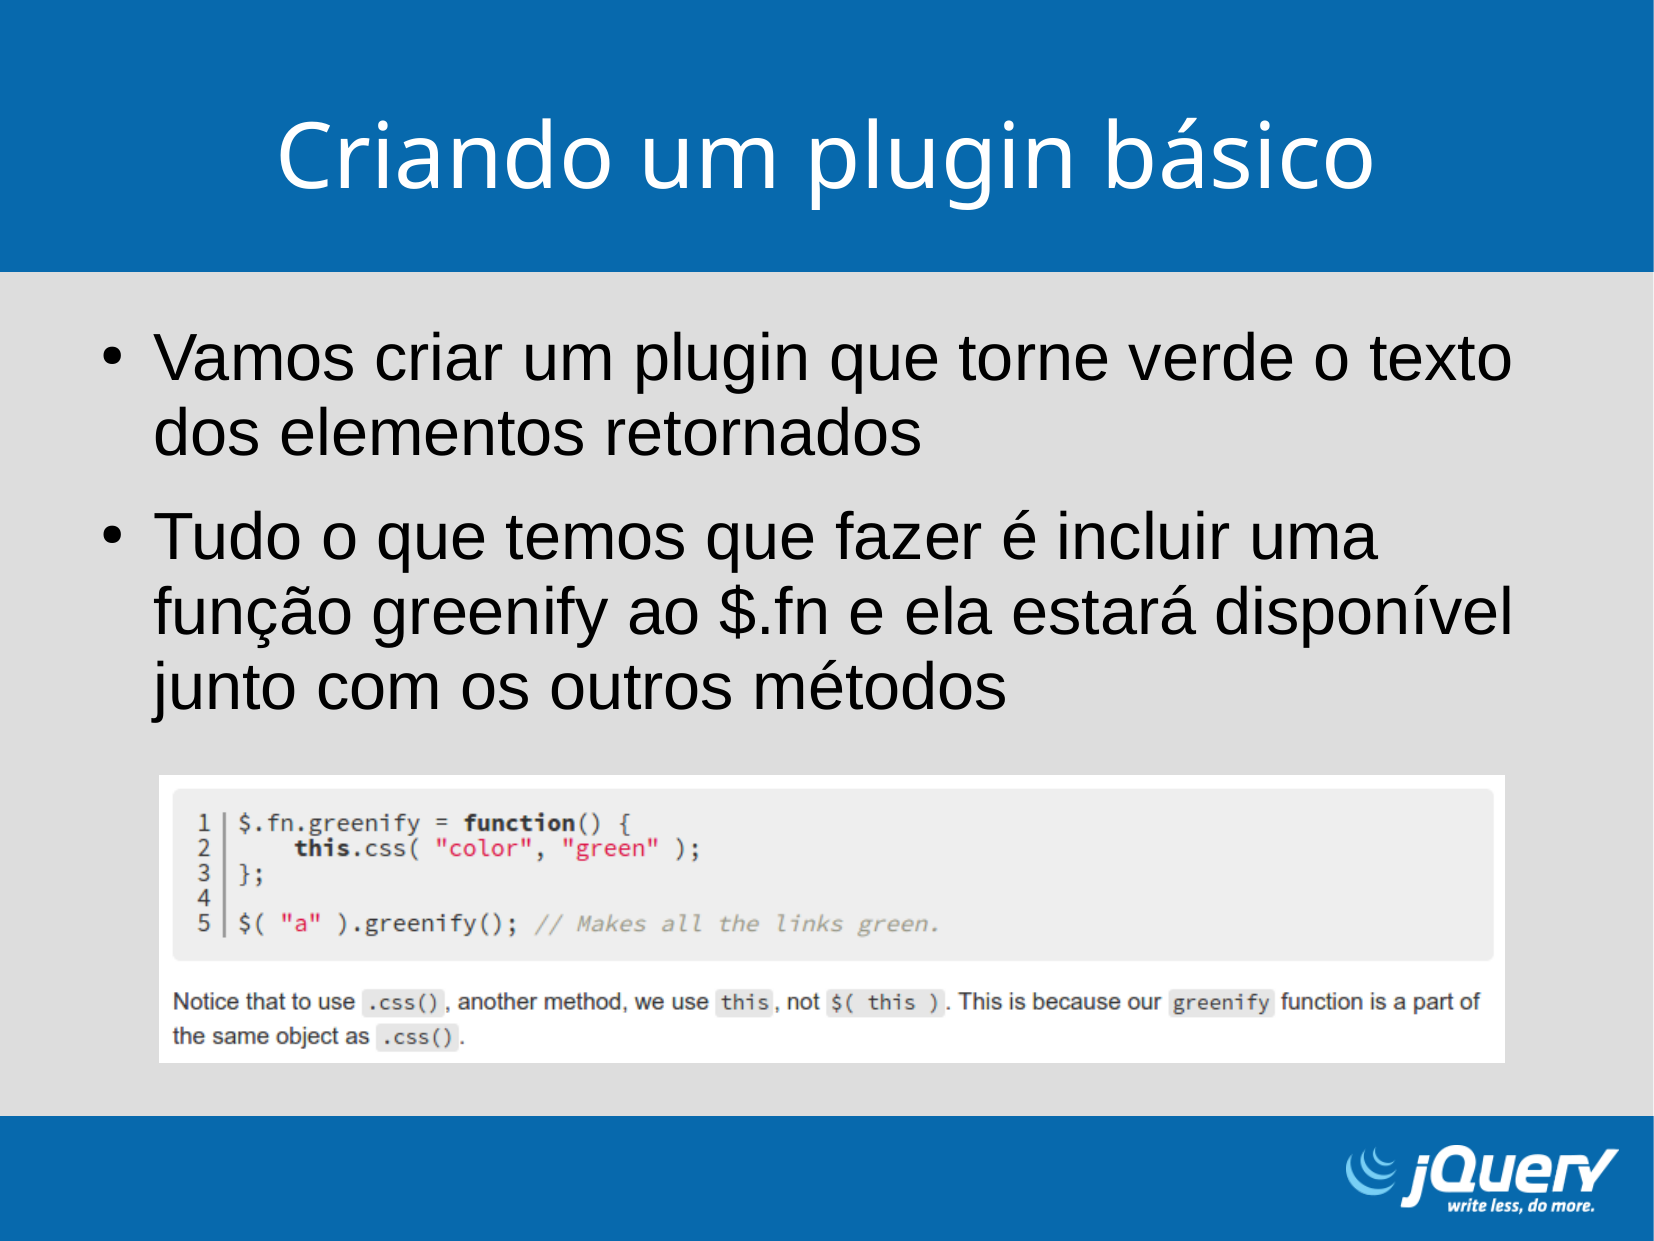

# Criando um plugin básico
Vamos criar um plugin que torne verde o texto dos elementos retornados
Tudo o que temos que fazer é incluir uma função greenify ao $.fn e ela estará disponível junto com os outros métodos